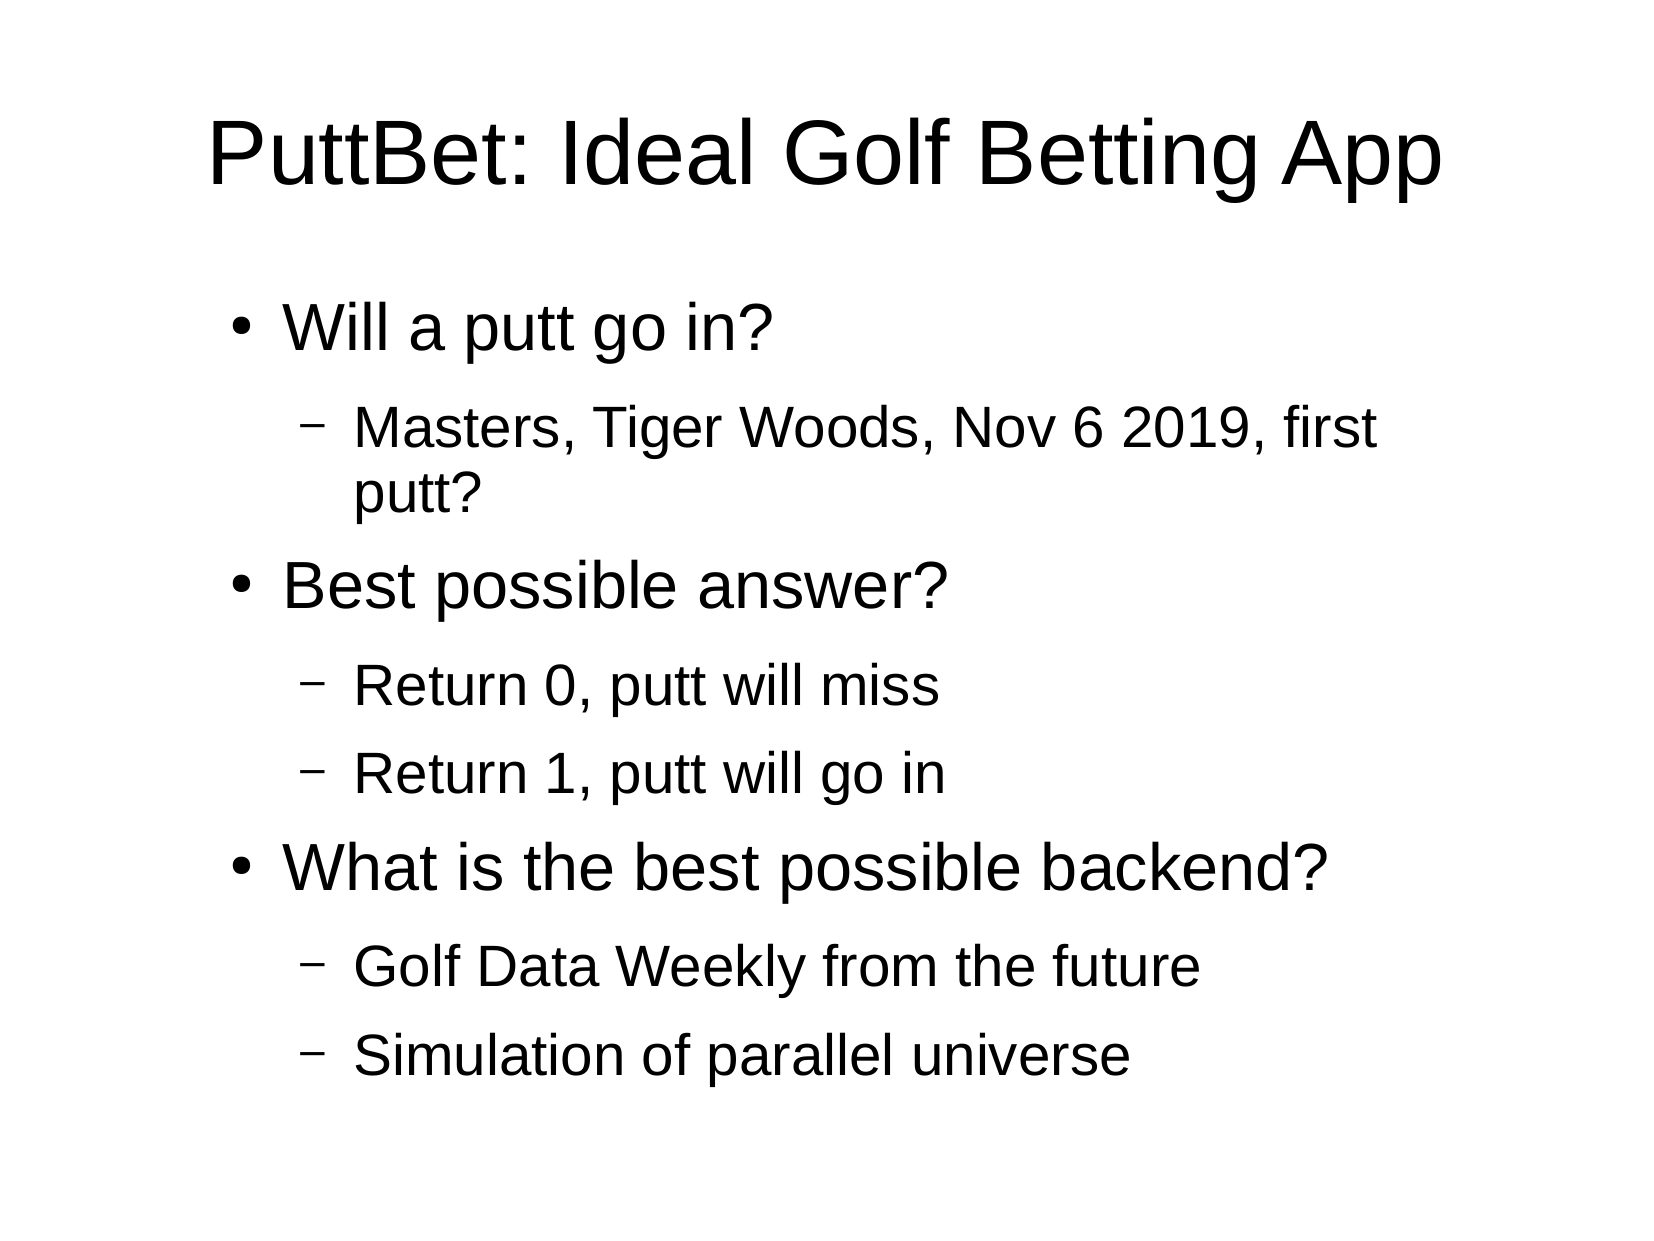

PuttBet: Ideal Golf Betting App
# Will a putt go in?
Masters, Tiger Woods, Nov 6 2019, first putt?
Best possible answer?
Return 0, putt will miss
Return 1, putt will go in
What is the best possible backend?
Golf Data Weekly from the future
Simulation of parallel universe